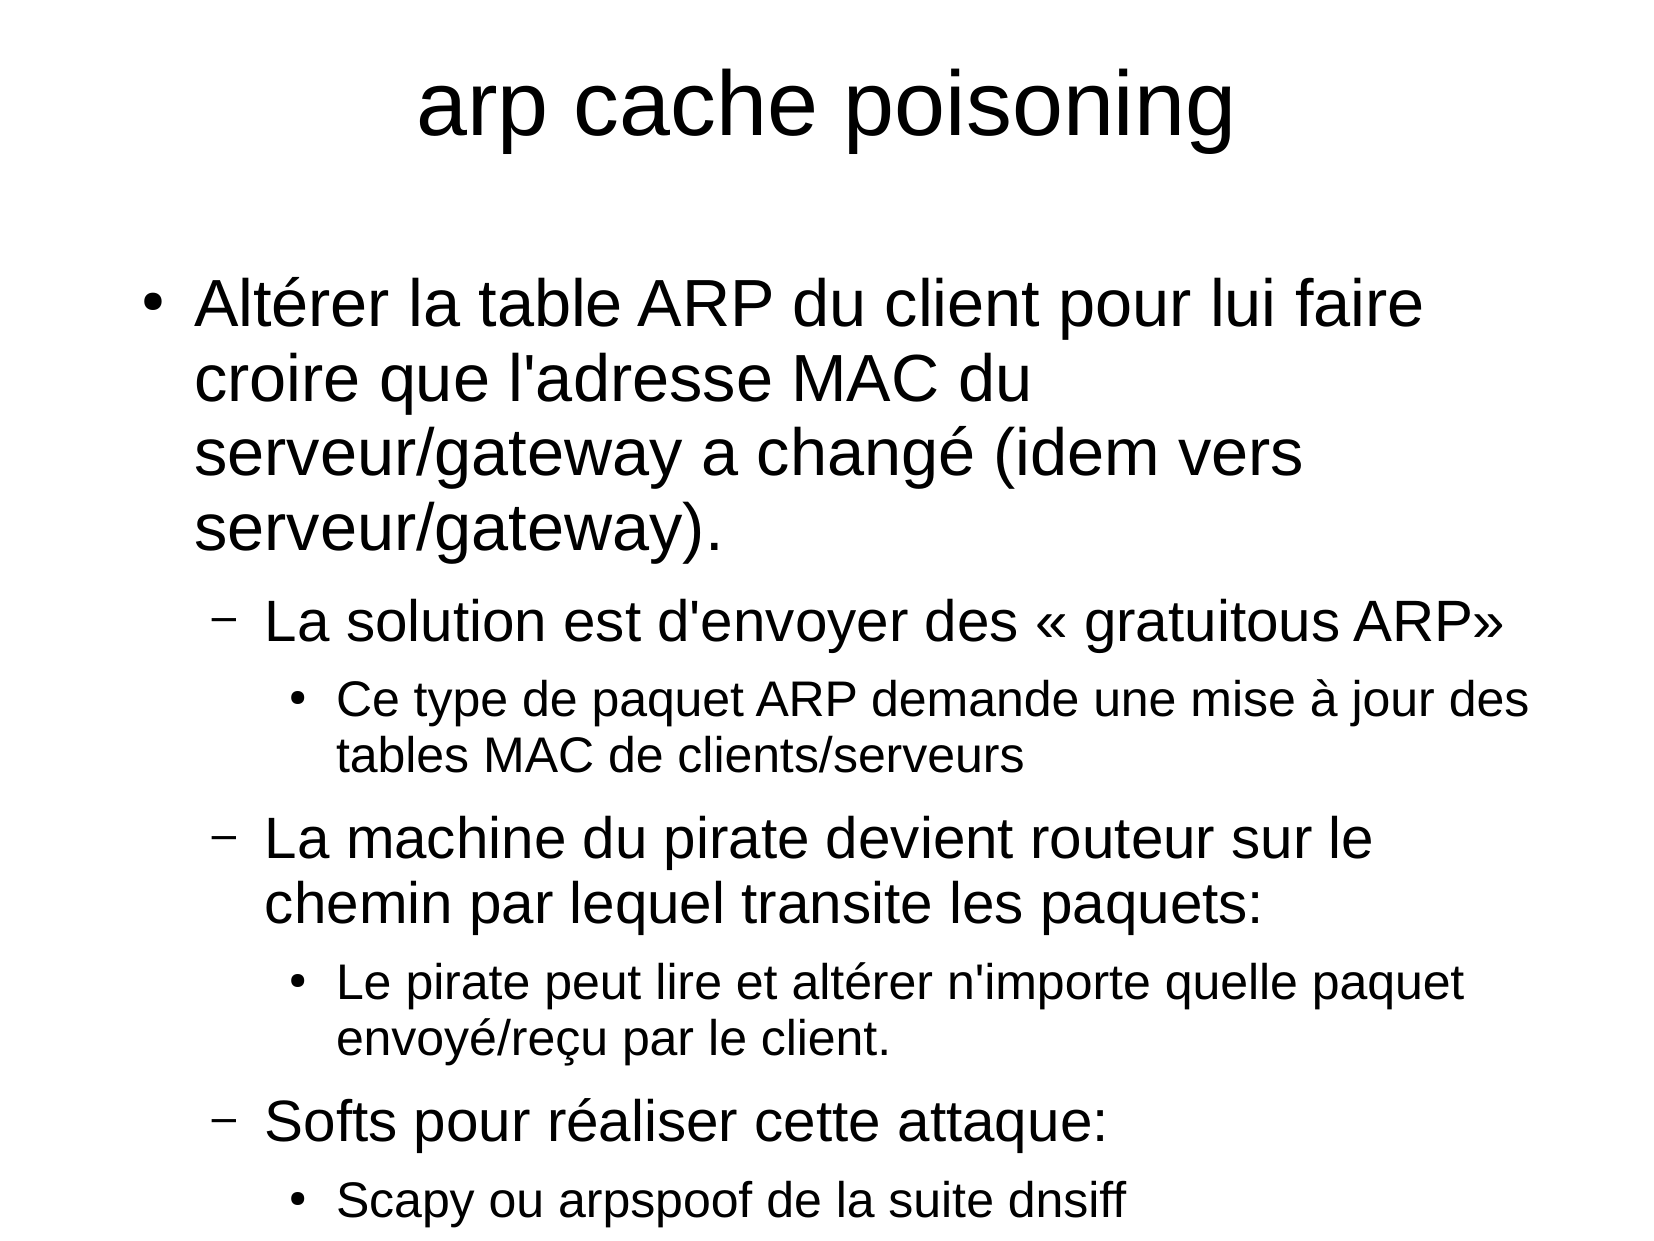

# arp cache poisoning
Altérer la table ARP du client pour lui faire croire que l'adresse MAC du serveur/gateway a changé (idem vers serveur/gateway).
La solution est d'envoyer des « gratuitous ARP»
Ce type de paquet ARP demande une mise à jour des tables MAC de clients/serveurs
La machine du pirate devient routeur sur le chemin par lequel transite les paquets:
Le pirate peut lire et altérer n'importe quelle paquet envoyé/reçu par le client.
Softs pour réaliser cette attaque:
Scapy ou arpspoof de la suite dnsiff